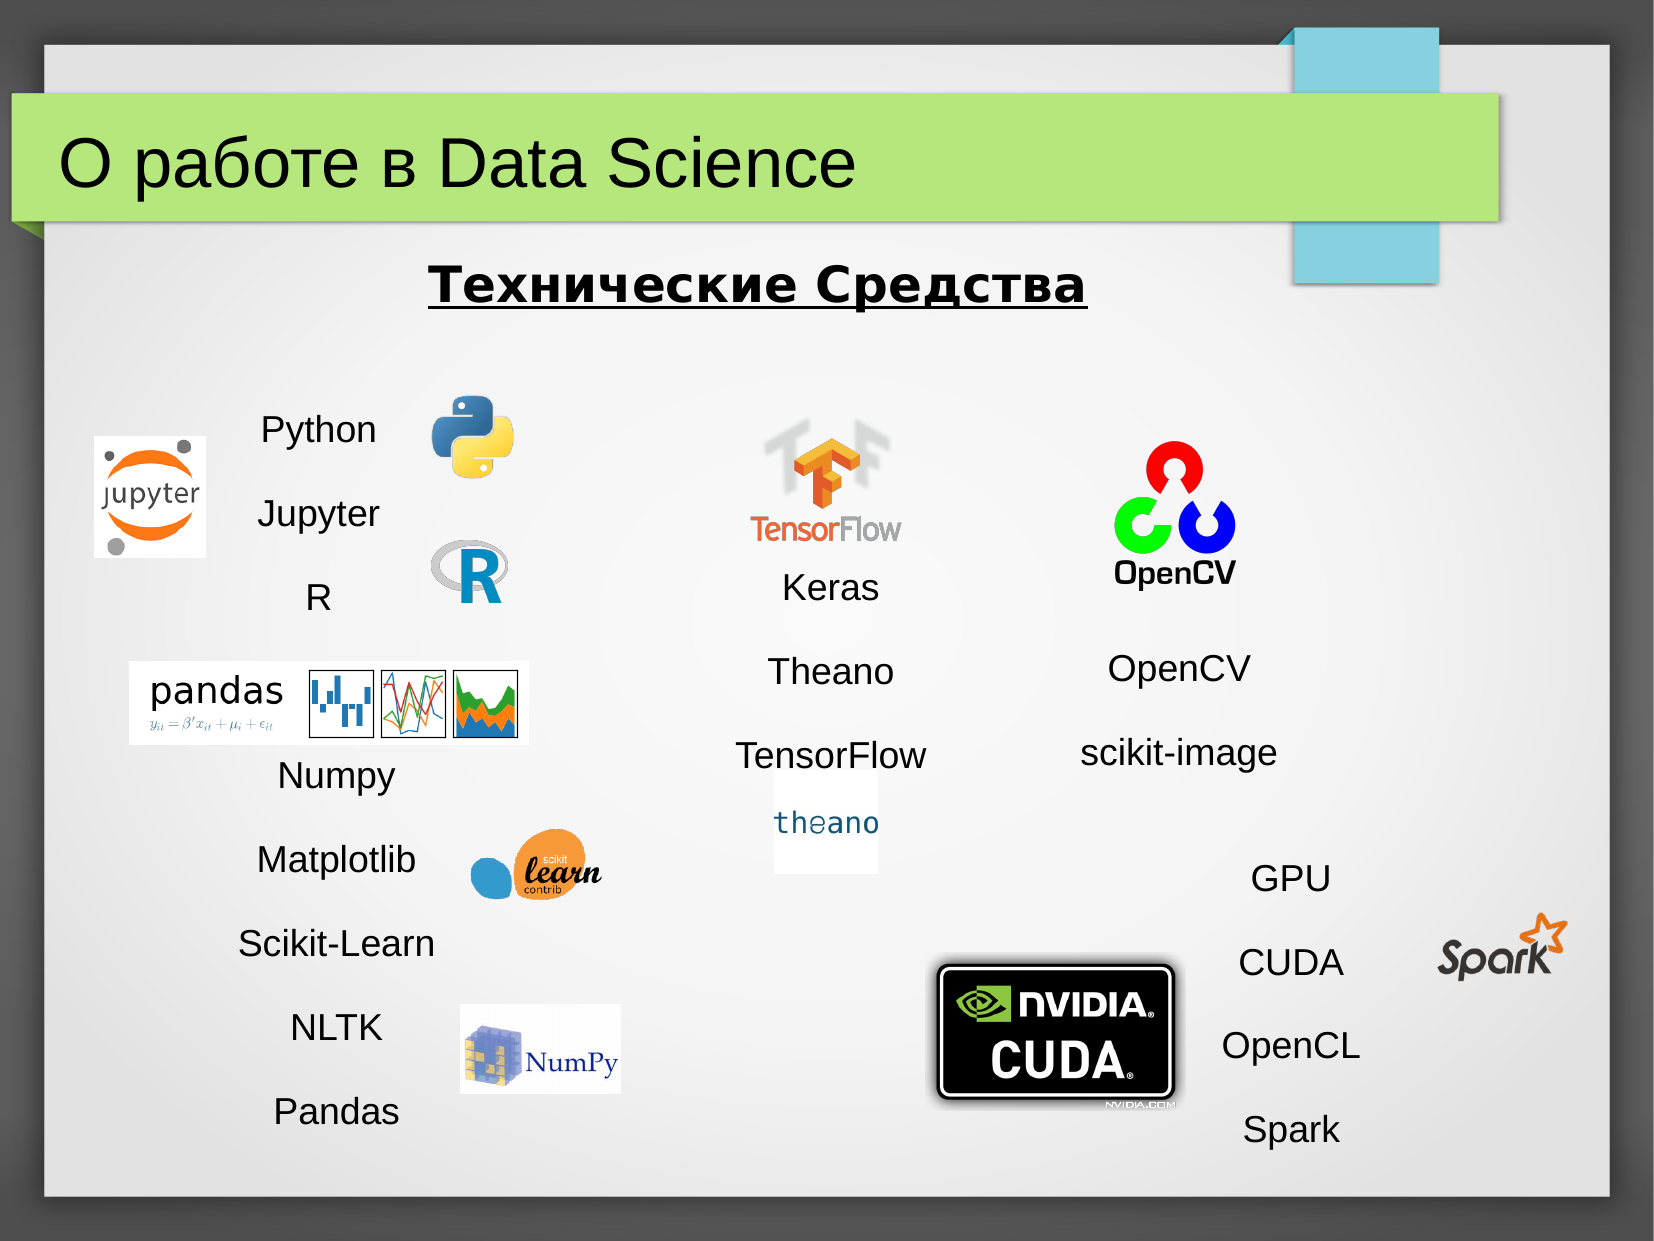

# О работе в Data Science
Технические Средства
Python
Jupyter
R
Keras
Theano
TensorFlow
OpenCV
scikit-image
Numpy
Matplotlib
Scikit-Learn
NLTK
Pandas
GPU
CUDA
OpenCL
Spark